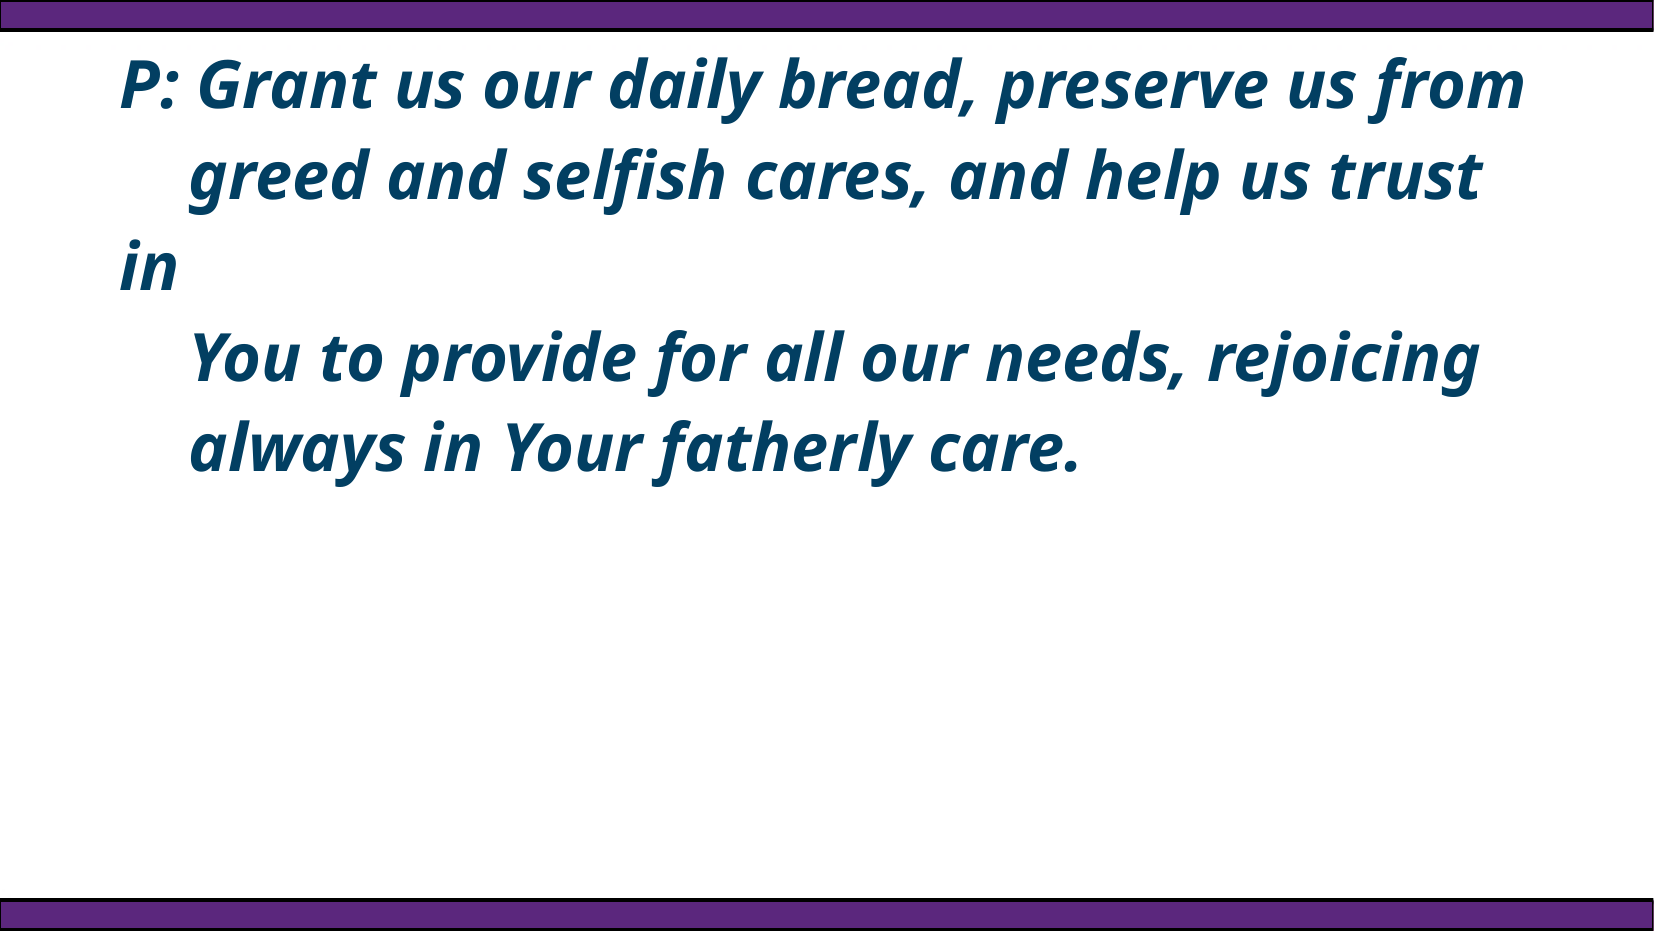

P: Grant us our daily bread, preserve us from
 greed and selfish cares, and help us trust in
 You to provide for all our needs, rejoicing
 always in Your fatherly care.